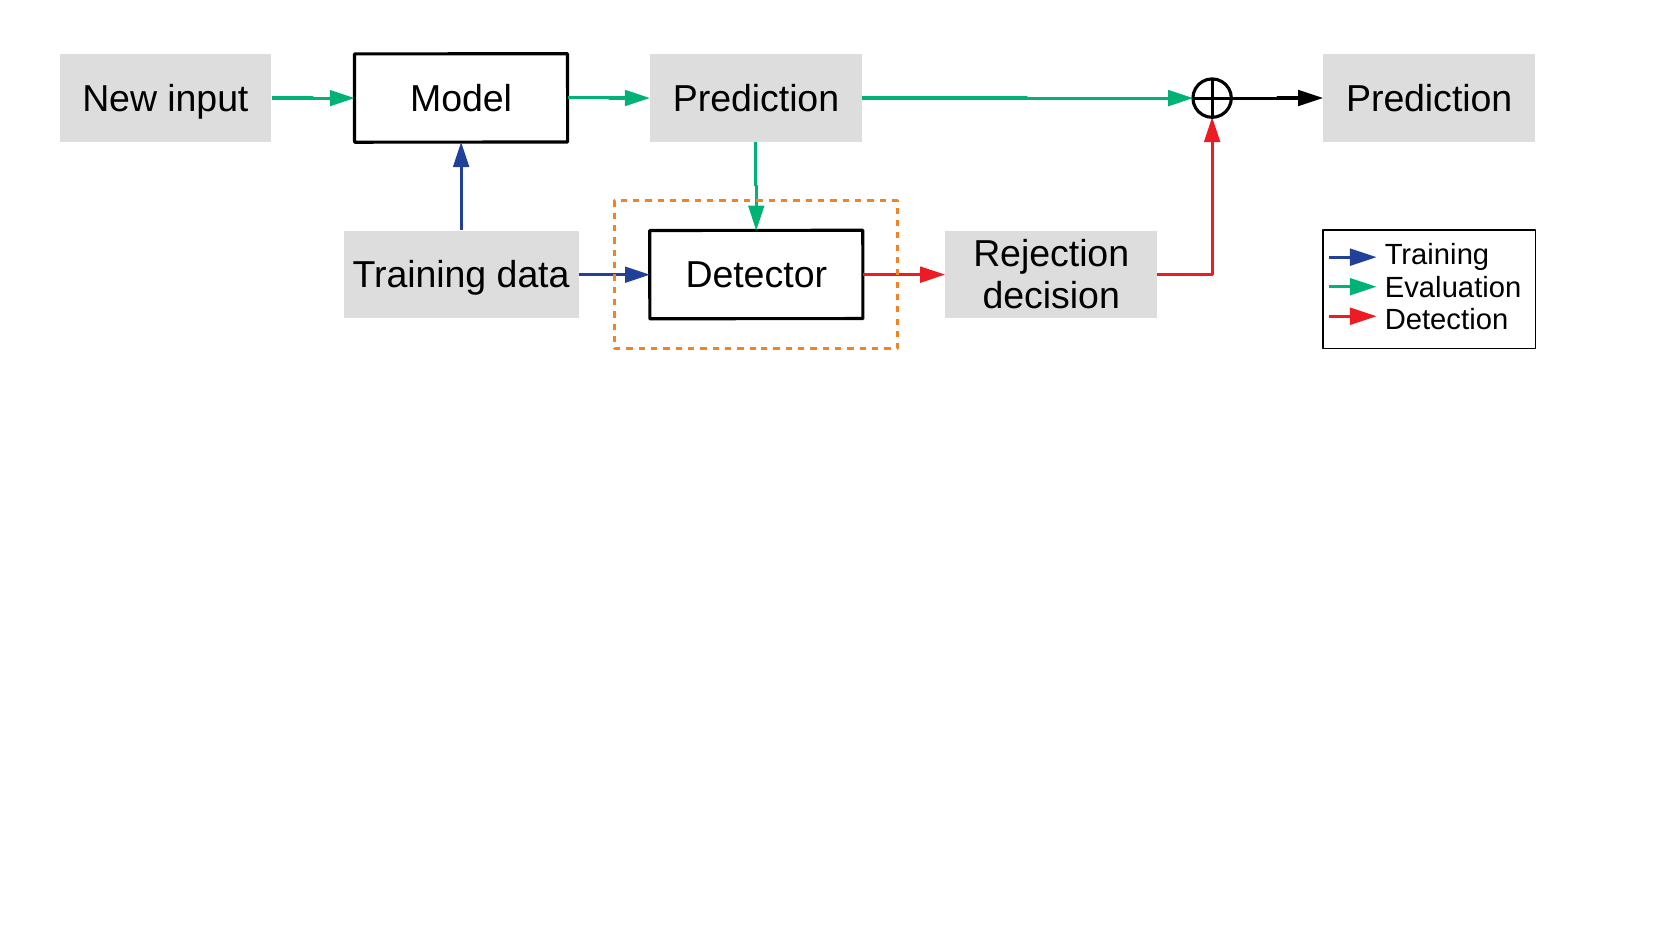

New input
Prediction
Prediction
Model
Training data
Rejection
decision
Training
Evaluation
Detection
Detector